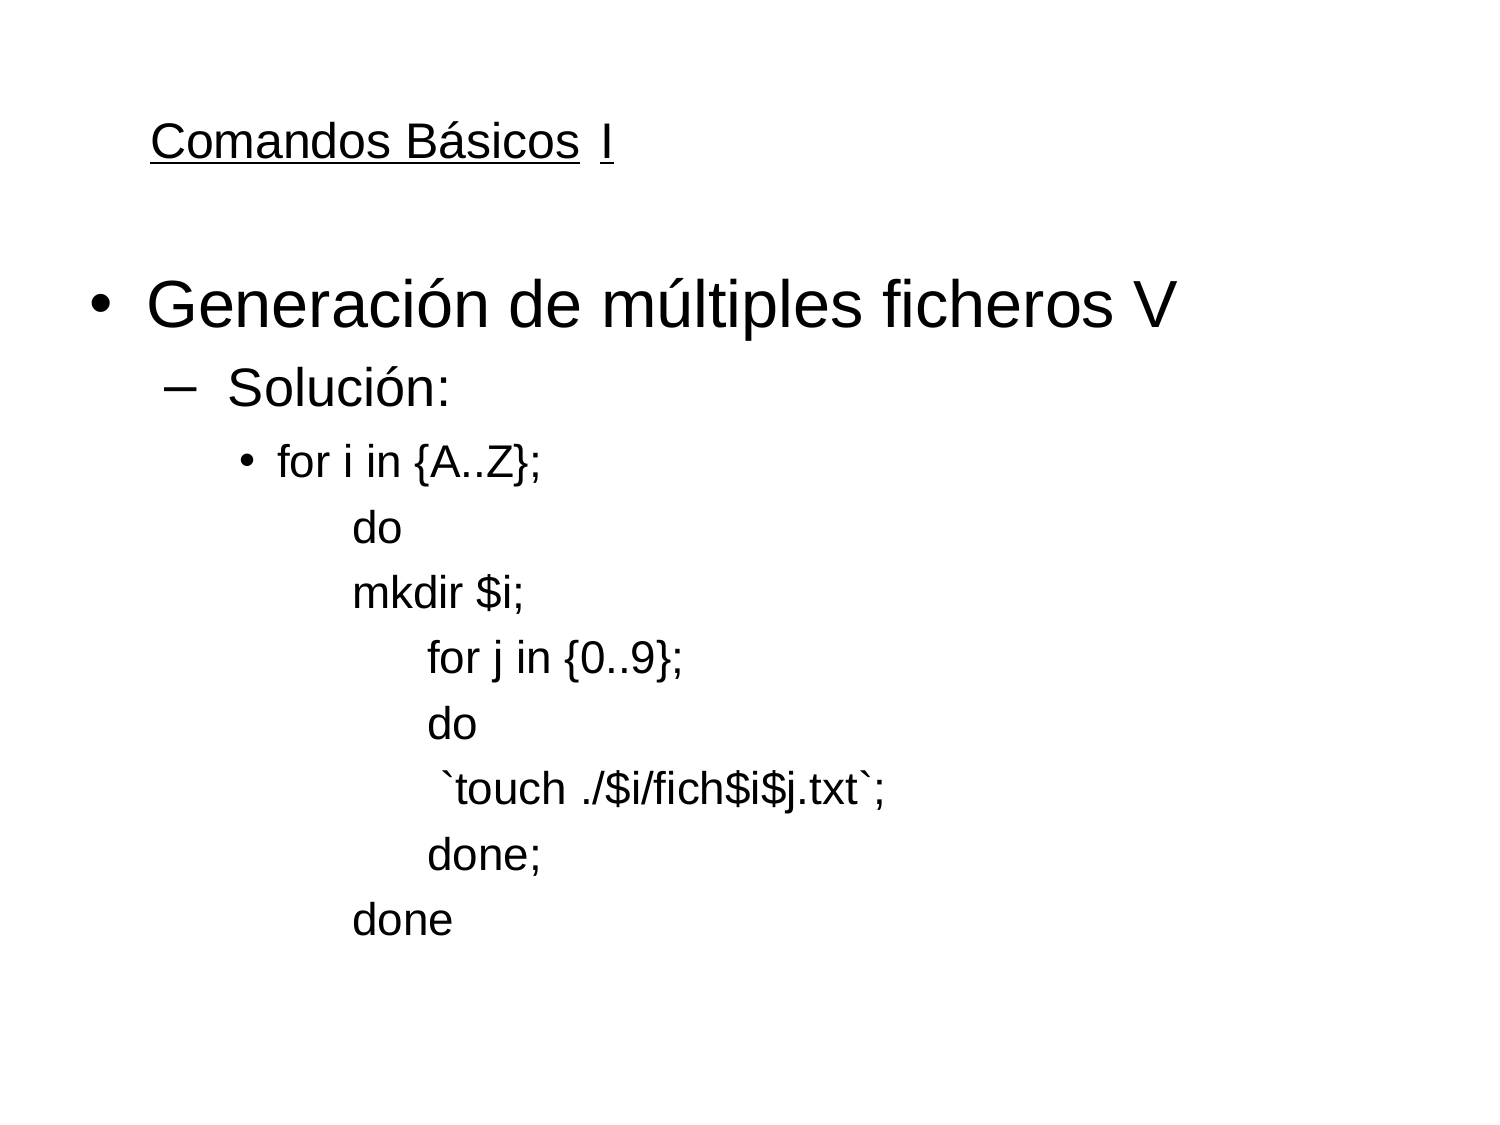

# Comandos Básicos	I
Generación de múltiples ficheros V
 Solución:
for i in {A..Z};
do
mkdir $i;
for j in {0..9};
do
 `touch ./$i/fich$i$j.txt`;
done;
done